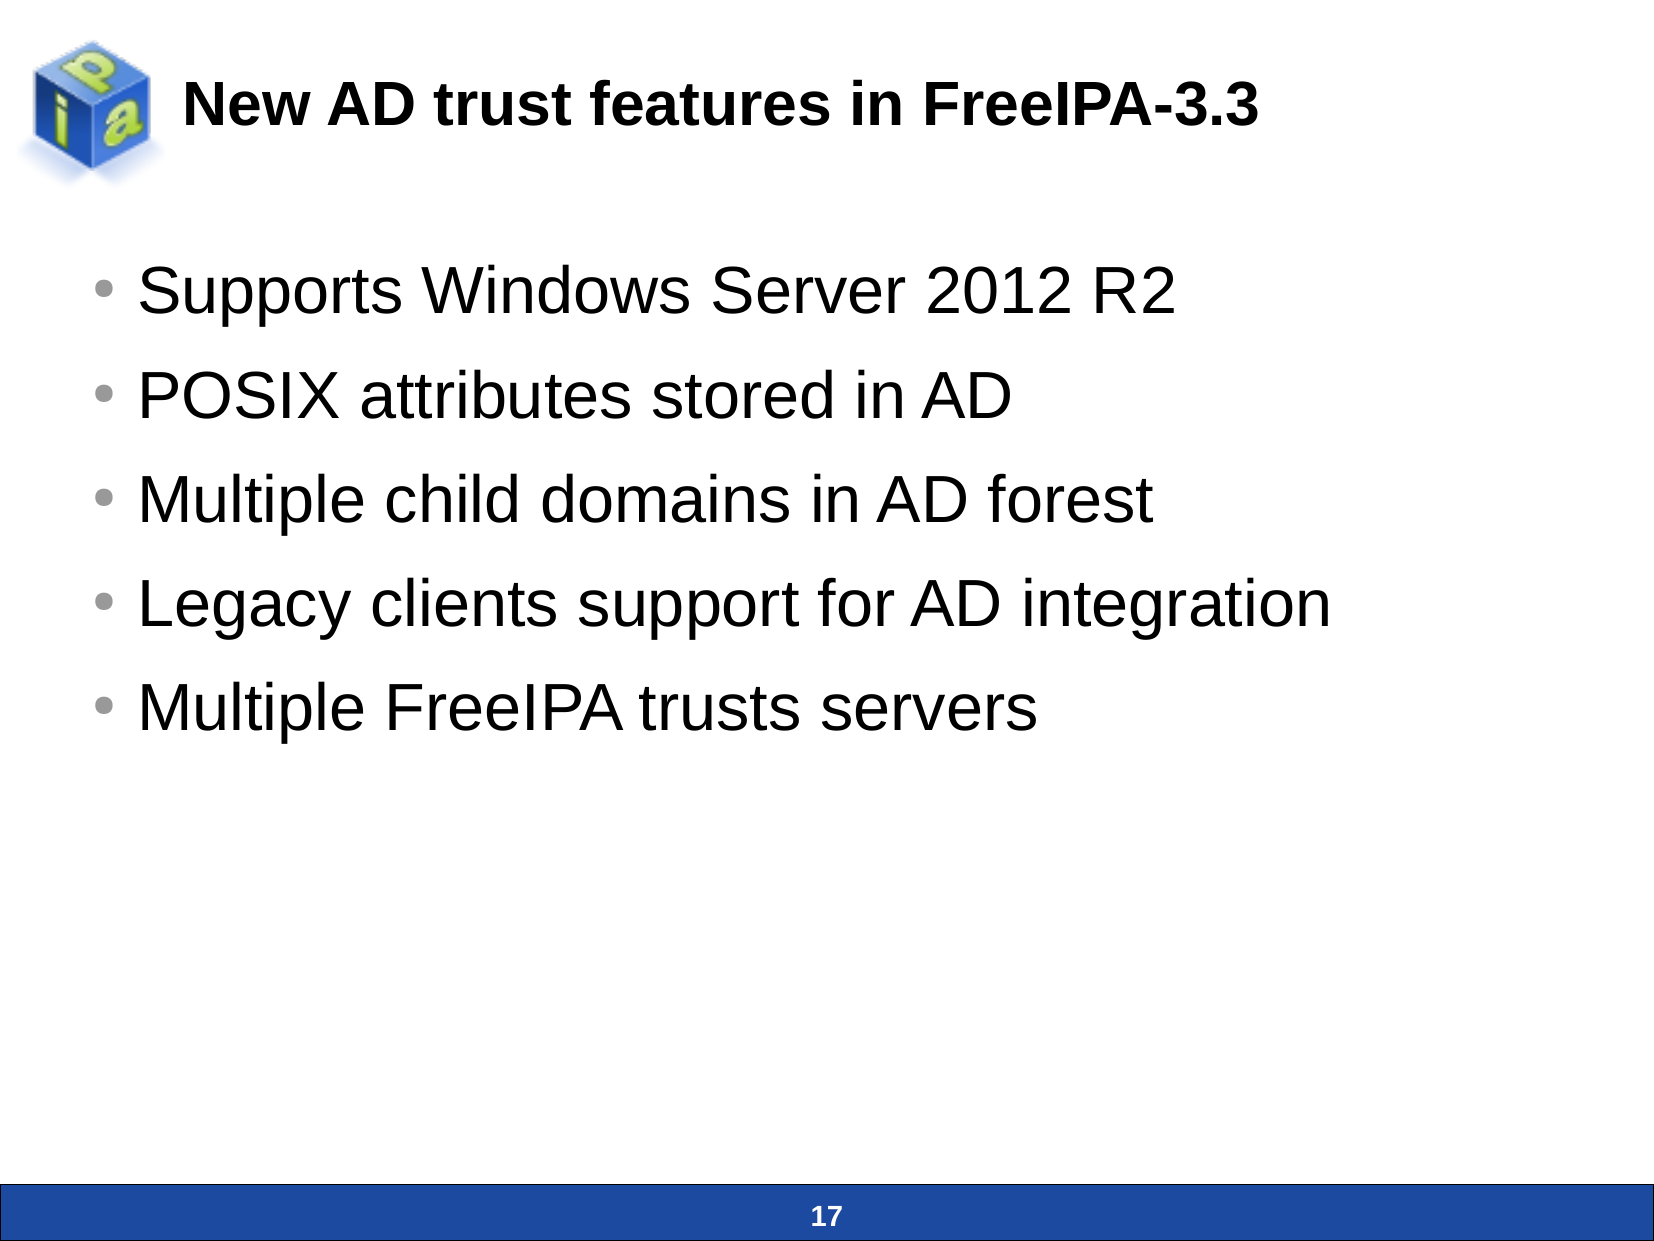

# New AD trust features in FreeIPA-3.3
Supports Windows Server 2012 R2
POSIX attributes stored in AD
Multiple child domains in AD forest
Legacy clients support for AD integration
Multiple FreeIPA trusts servers
17